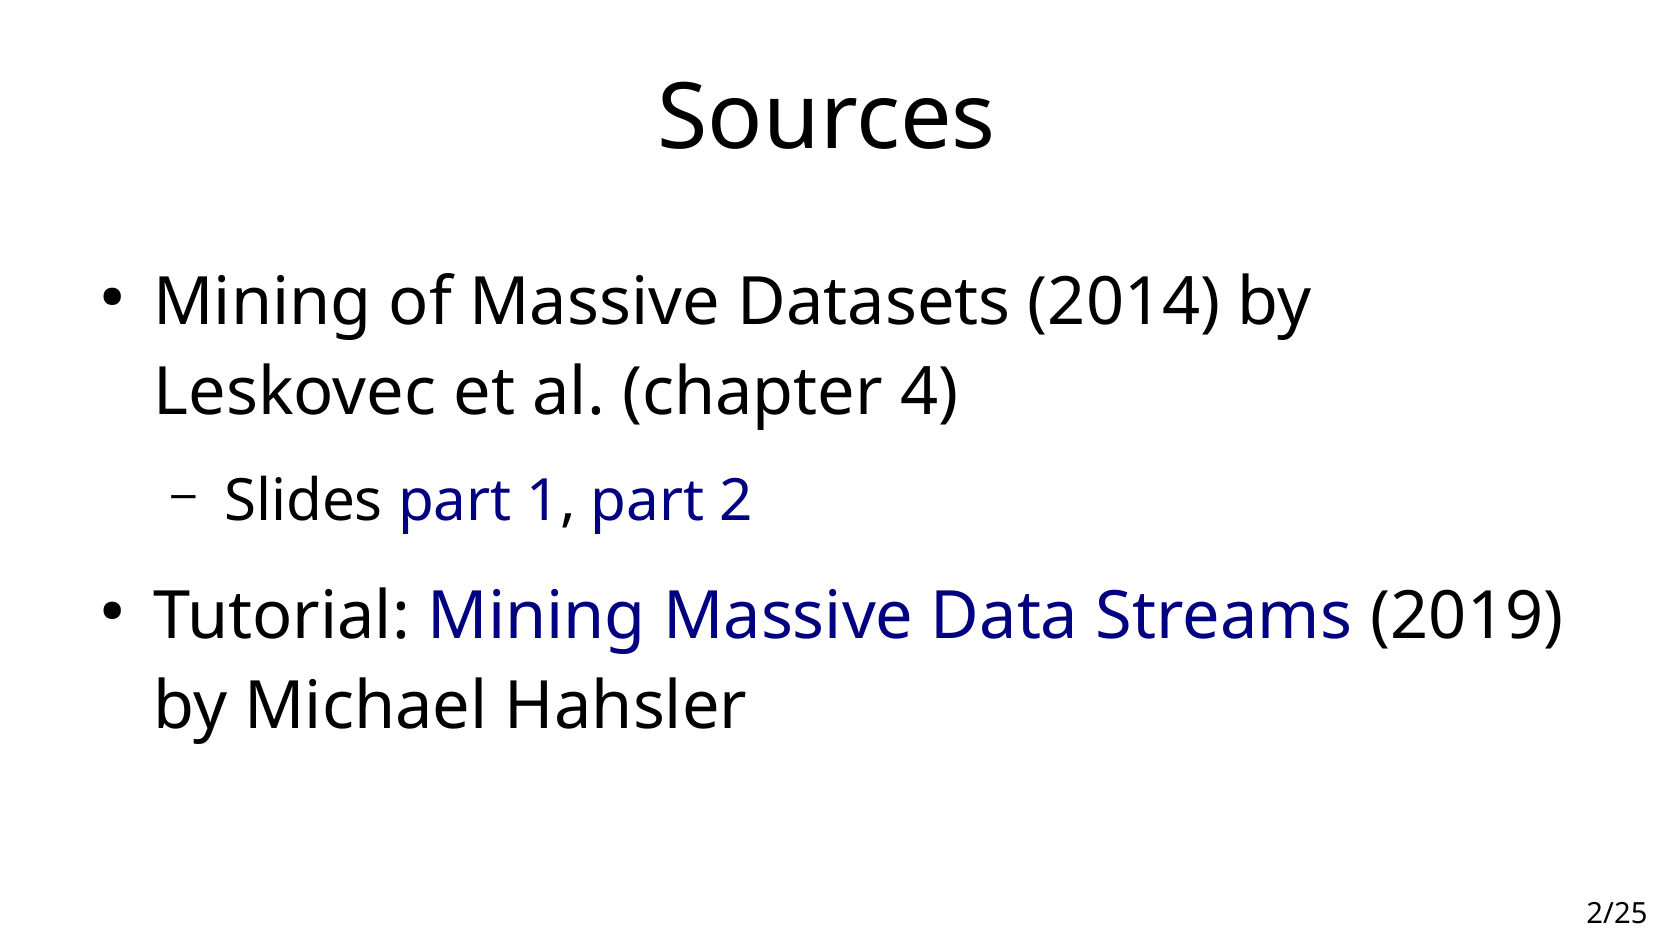

# Sources
Mining of Massive Datasets (2014) by Leskovec et al. (chapter 4)
Slides part 1, part 2
Tutorial: Mining Massive Data Streams (2019) by Michael Hahsler
2